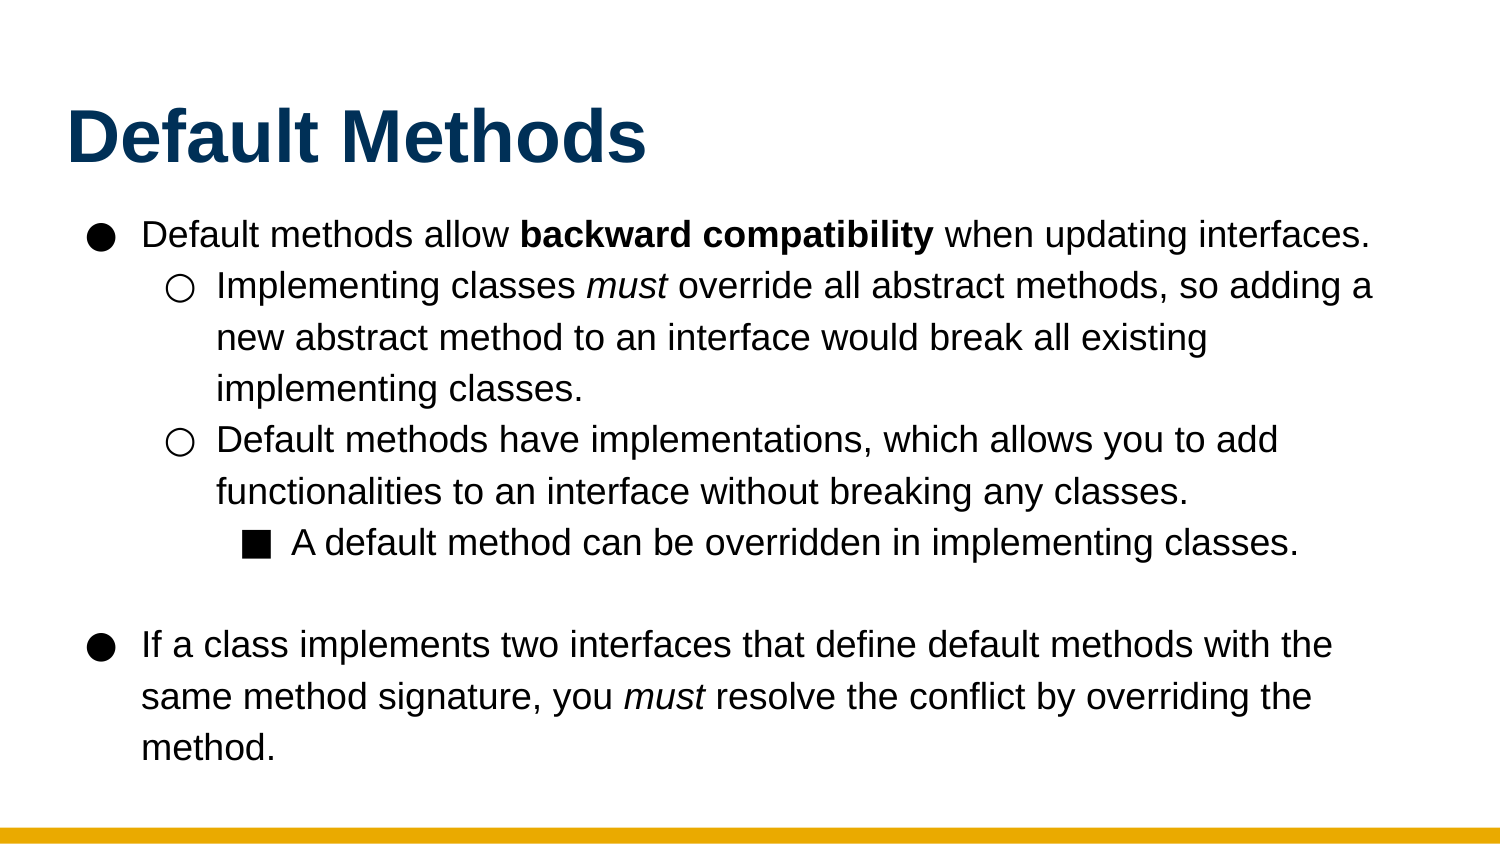

# Default Methods
Default methods allow backward compatibility when updating interfaces.
Implementing classes must override all abstract methods, so adding a new abstract method to an interface would break all existing implementing classes.
Default methods have implementations, which allows you to add functionalities to an interface without breaking any classes.
A default method can be overridden in implementing classes.
If a class implements two interfaces that define default methods with the same method signature, you must resolve the conflict by overriding the method.